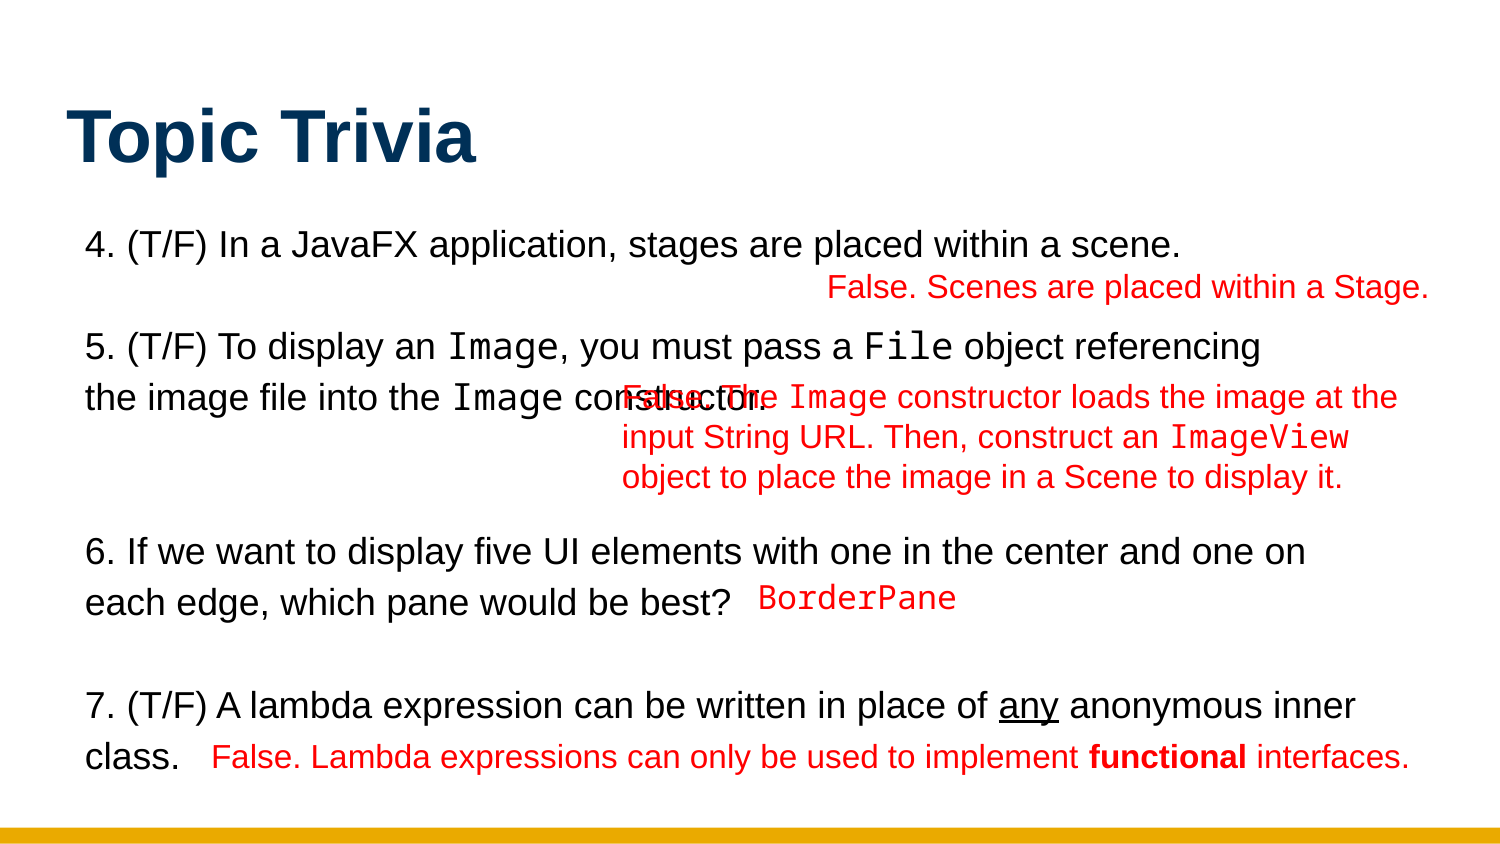

# Topic Trivia
4. (T/F) In a JavaFX application, stages are placed within a scene.
5. (T/F) To display an Image, you must pass a File object referencing the image file into the Image constructor.
6. If we want to display five UI elements with one in the center and one on each edge, which pane would be best?
7. (T/F) A lambda expression can be written in place of any anonymous inner class.
False. Scenes are placed within a Stage.
False. The Image constructor loads the image at the input String URL. Then, construct an ImageView object to place the image in a Scene to display it.
BorderPane
False. Lambda expressions can only be used to implement functional interfaces.